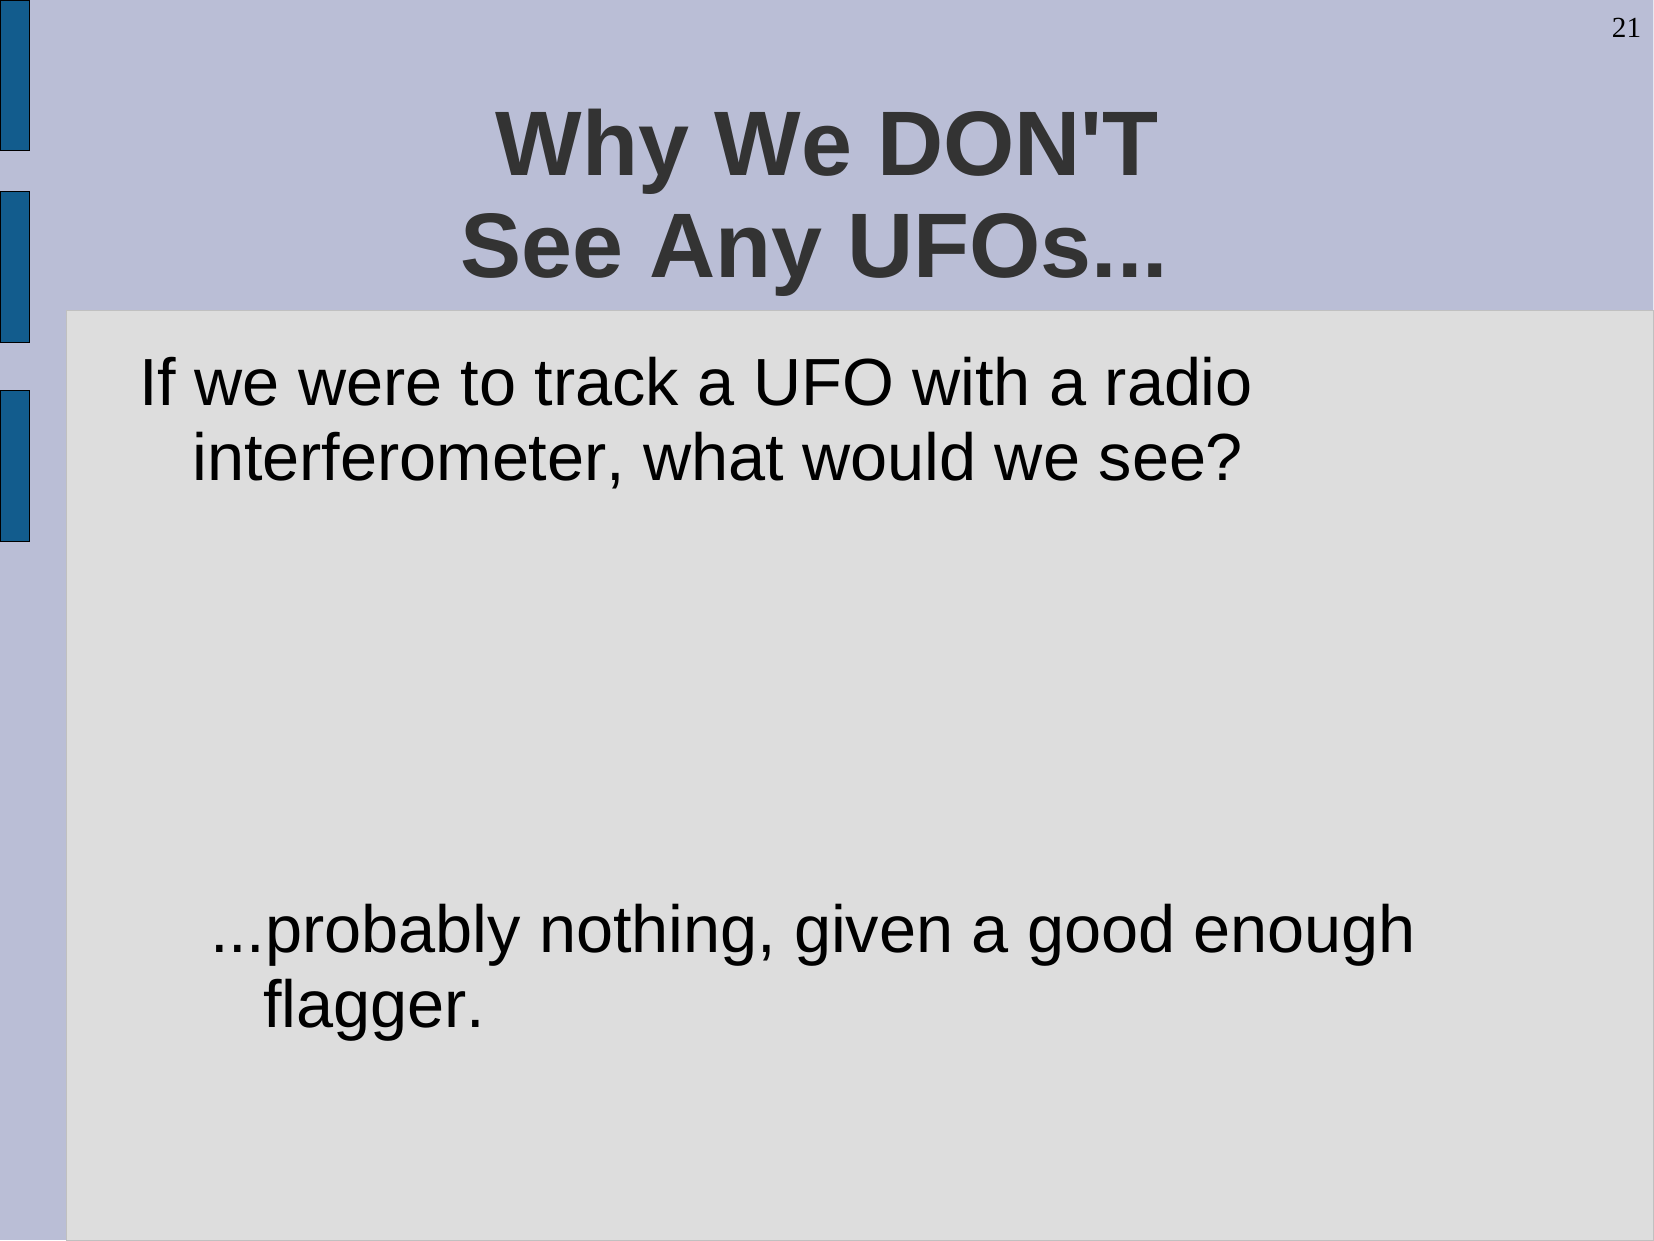

21
# Why We DON'T See Any UFOs...
If we were to track a UFO with a radio interferometer, what would we see?
...probably nothing, given a good enough flagger.